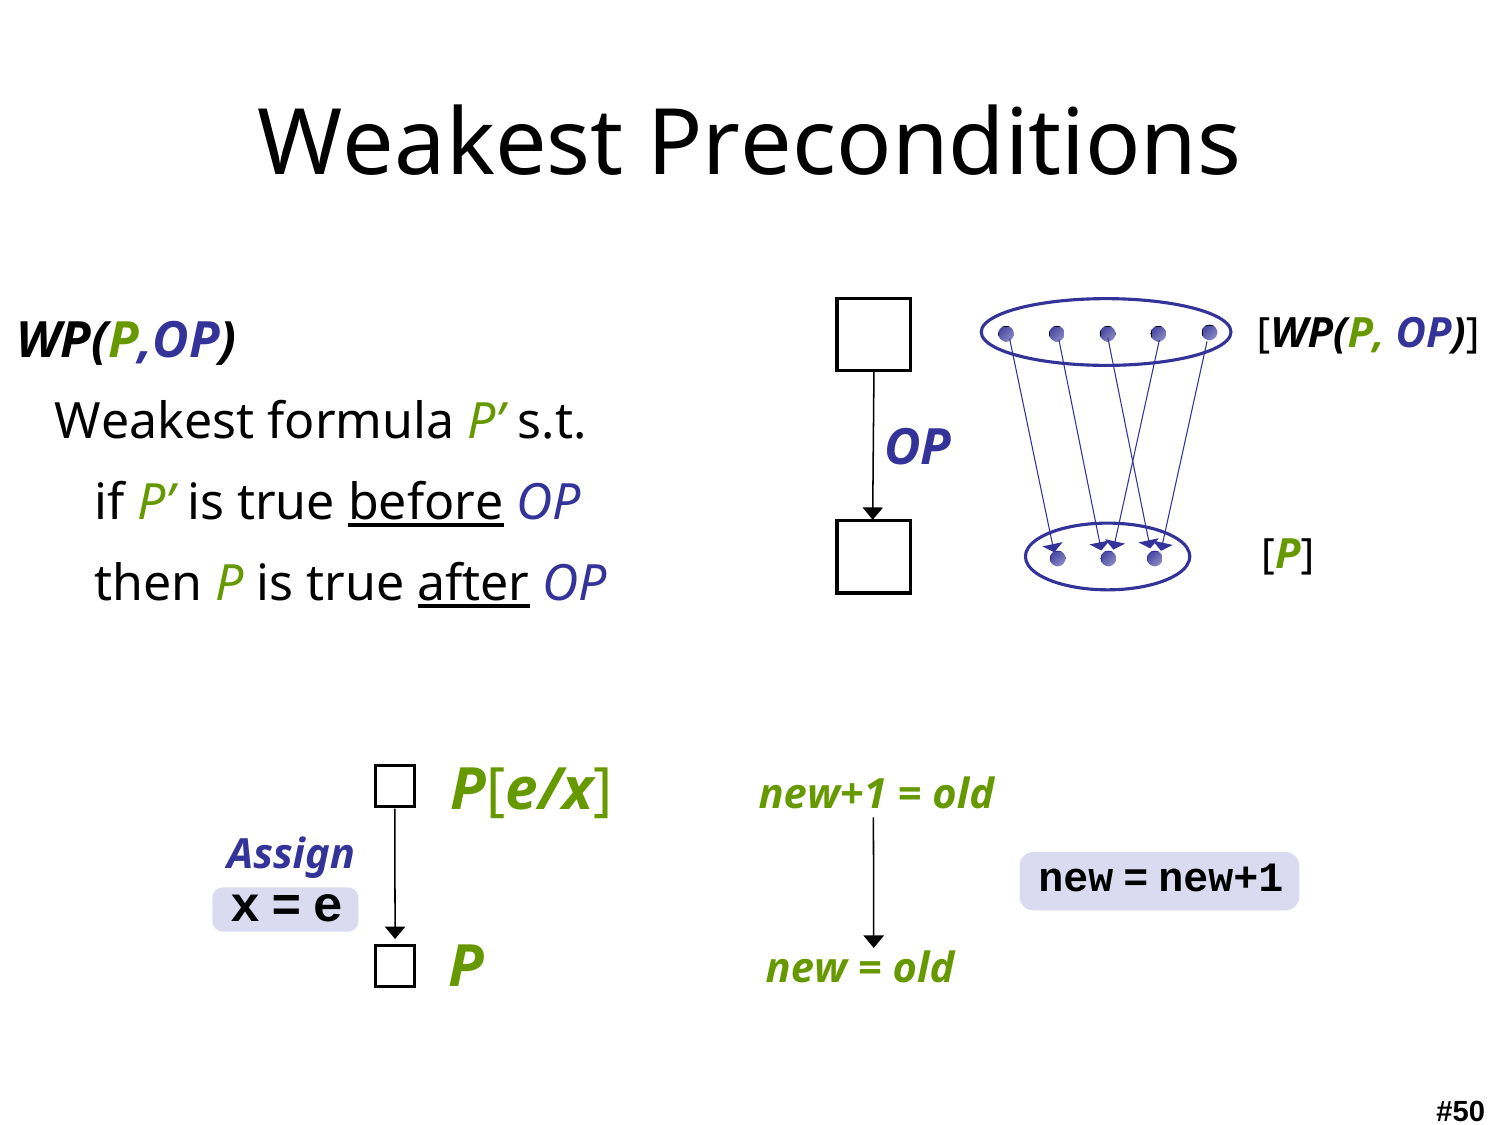

# Weakest Preconditions
WP(P,OP)
 Weakest formula P’ s.t.
 if P’ is true before OP
 then P is true after OP
[WP(P, OP)]
OP
[P]
P[e/x]
new+1 = old
Assign
new = new+1
x = e
P
new = old
50